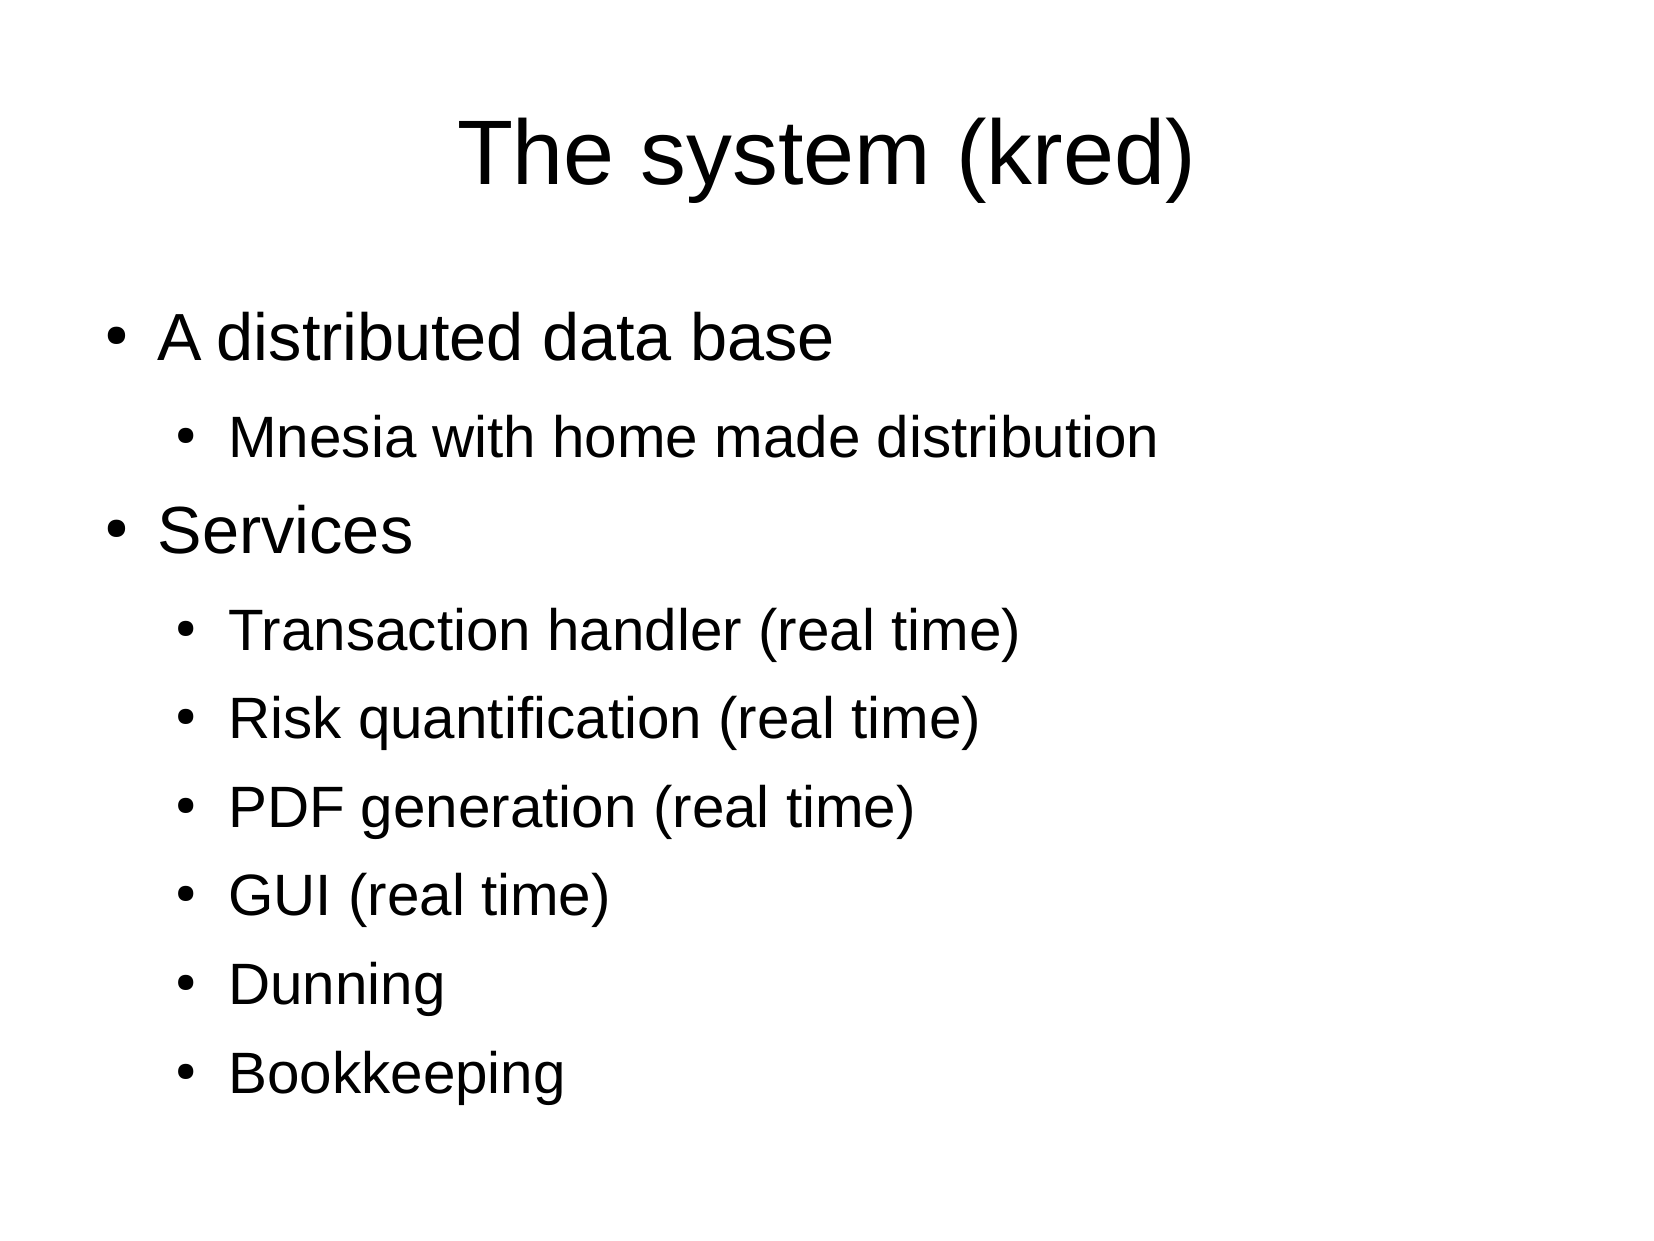

# The system (kred)
A distributed data base
Mnesia with home made distribution
Services
Transaction handler (real time)
Risk quantification (real time)
PDF generation (real time)
GUI (real time)
Dunning
Bookkeeping